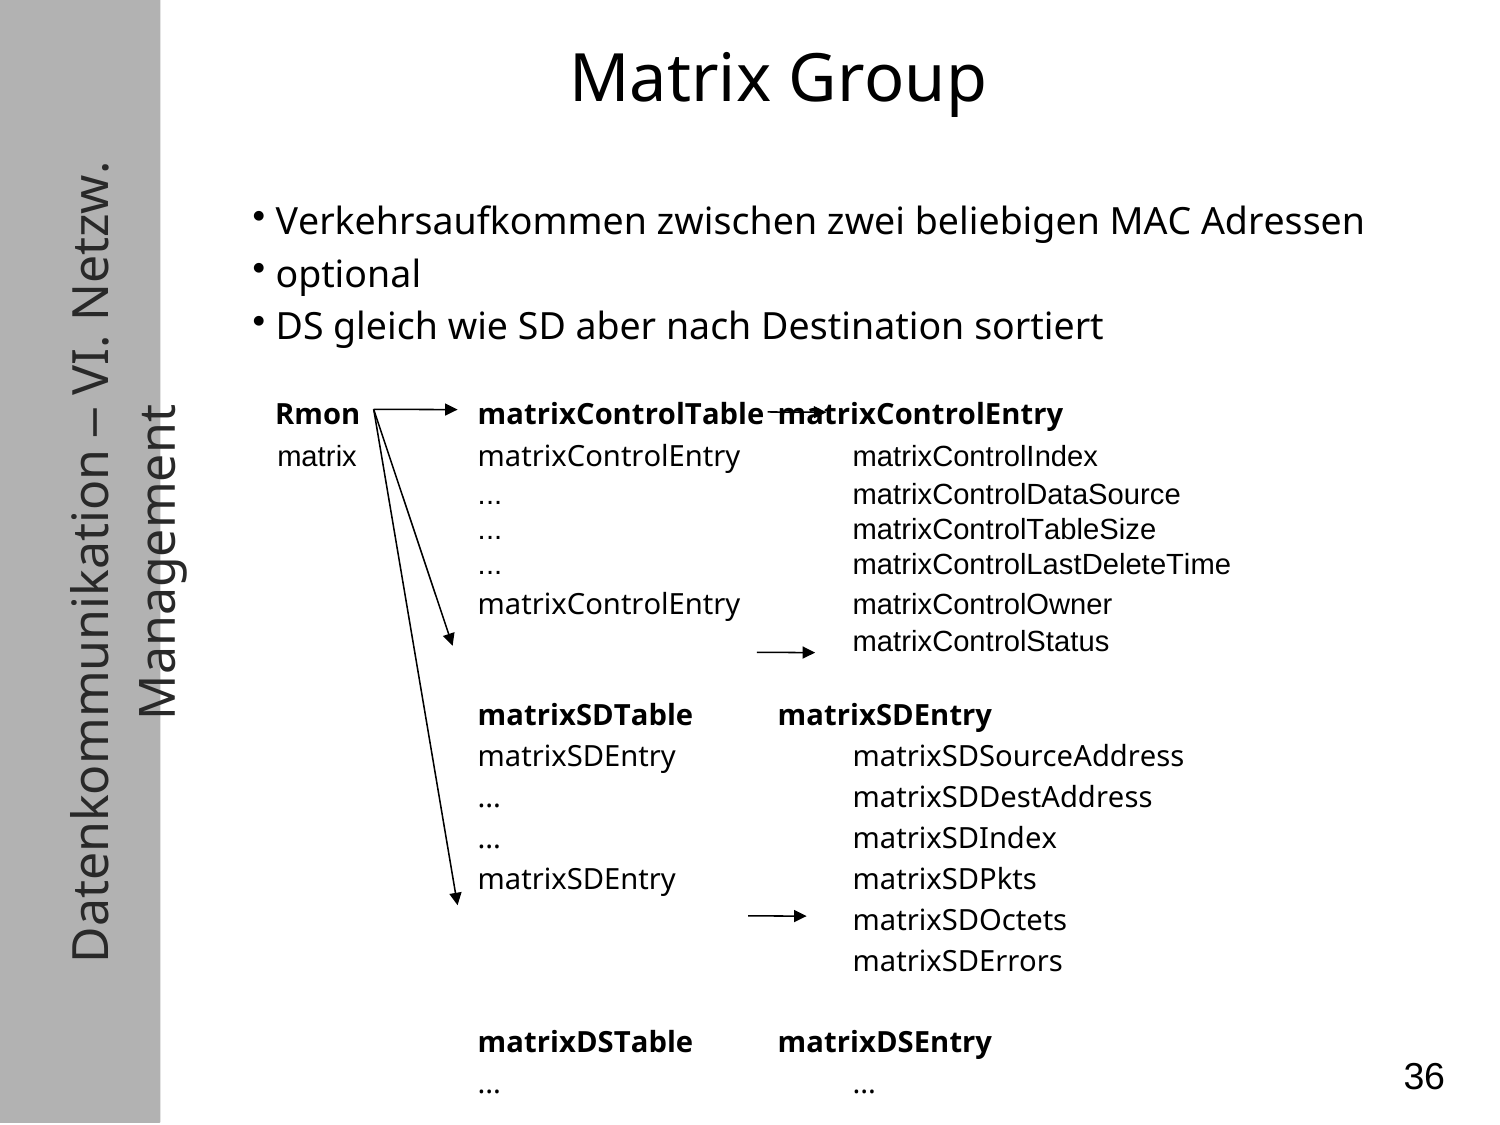

Matrix Group
 Verkehrsaufkommen zwischen zwei beliebigen MAC Adressen
 optional
 DS gleich wie SD aber nach Destination sortiert
 Rmon		matrixControlTable	matrixControlEntry
 matrix		matrixControlEntry		matrixControlIndex
			...					matrixControlDataSource
			...					matrixControlTableSize
			...					matrixControlLastDeleteTime
			matrixControlEntry		matrixControlOwner
								matrixControlStatus
			matrixSDTable		matrixSDEntry
			matrixSDEntry			matrixSDSourceAddress
			...					matrixSDDestAddress
			...					matrixSDIndex
			matrixSDEntry			matrixSDPkts
								matrixSDOctets
								matrixSDErrors
			matrixDSTable		matrixDSEntry
			...					...
Datenkommunikation – VI. Netzw. Management